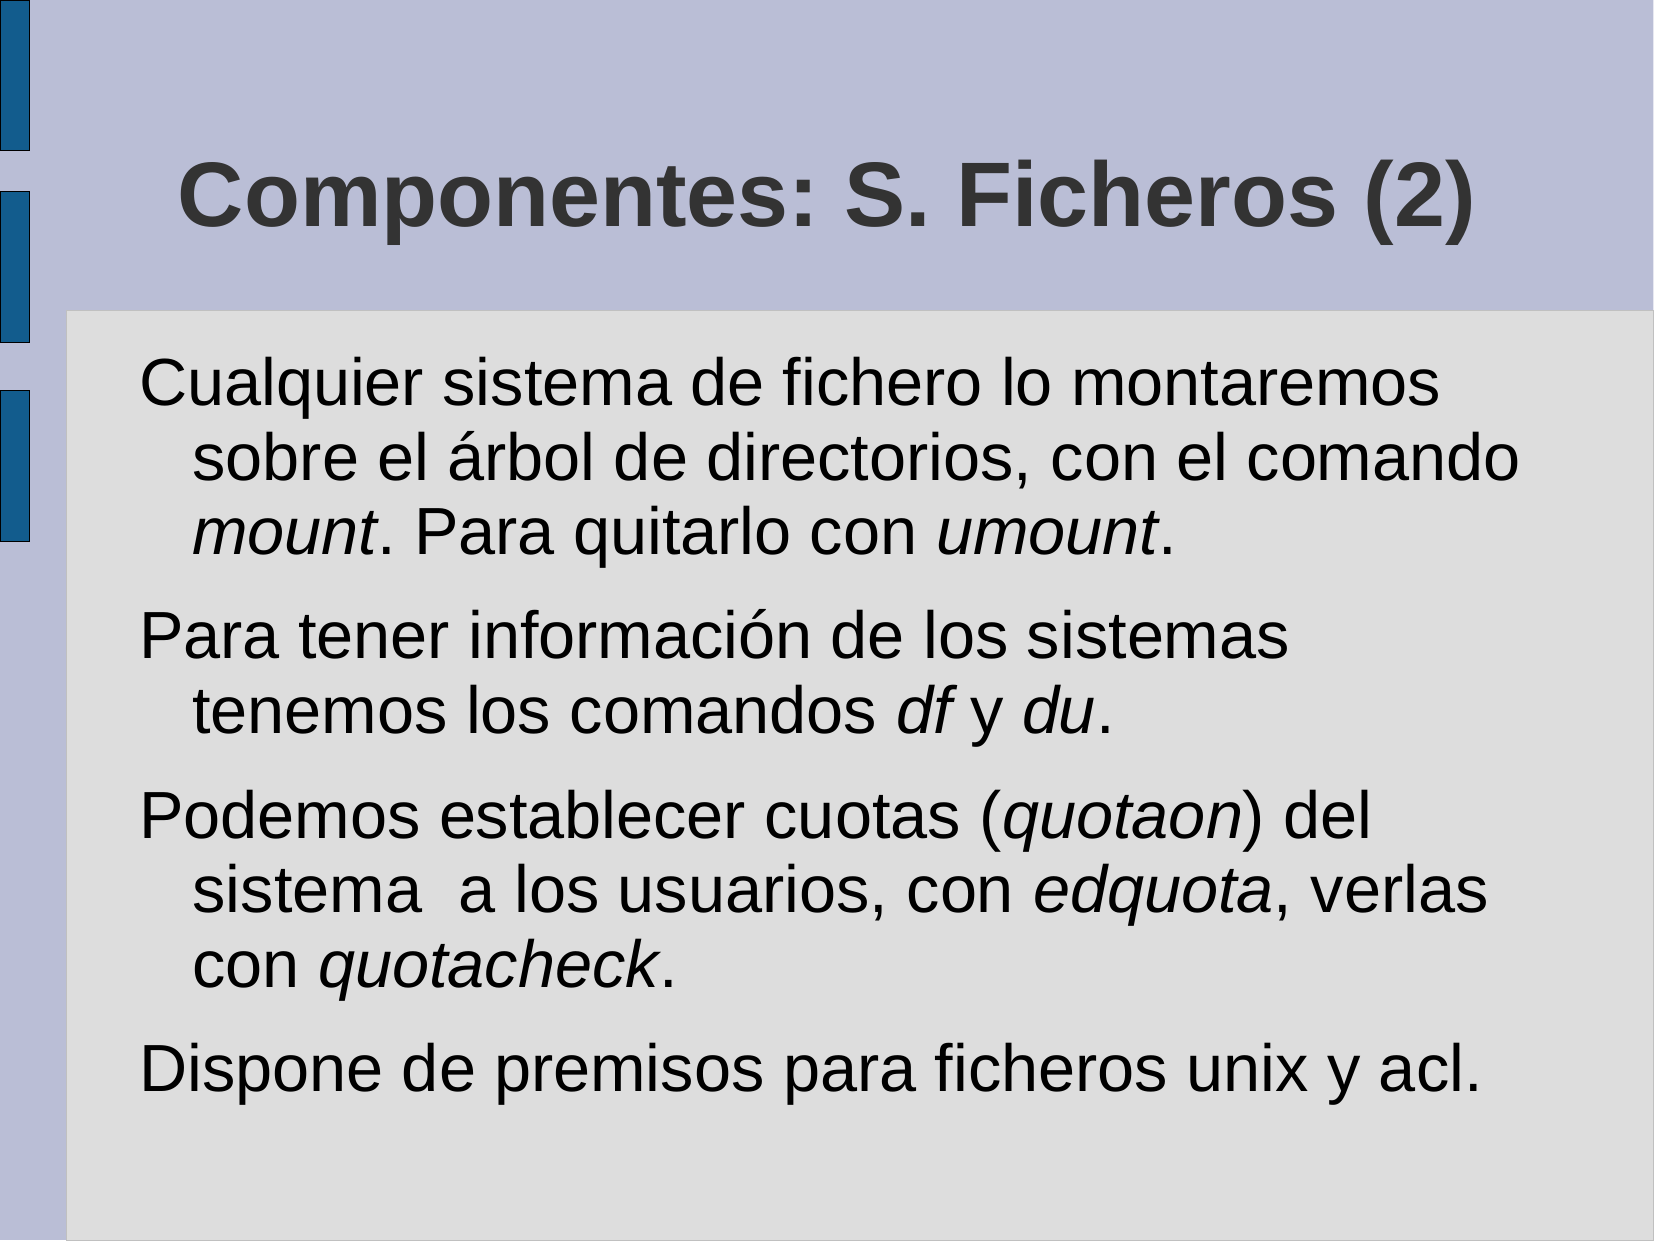

# Componentes: S. Ficheros (2)
Cualquier sistema de fichero lo montaremos sobre el árbol de directorios, con el comando mount. Para quitarlo con umount.
Para tener información de los sistemas tenemos los comandos df y du.
Podemos establecer cuotas (quotaon) del sistema a los usuarios, con edquota, verlas con quotacheck.
Dispone de premisos para ficheros unix y acl.